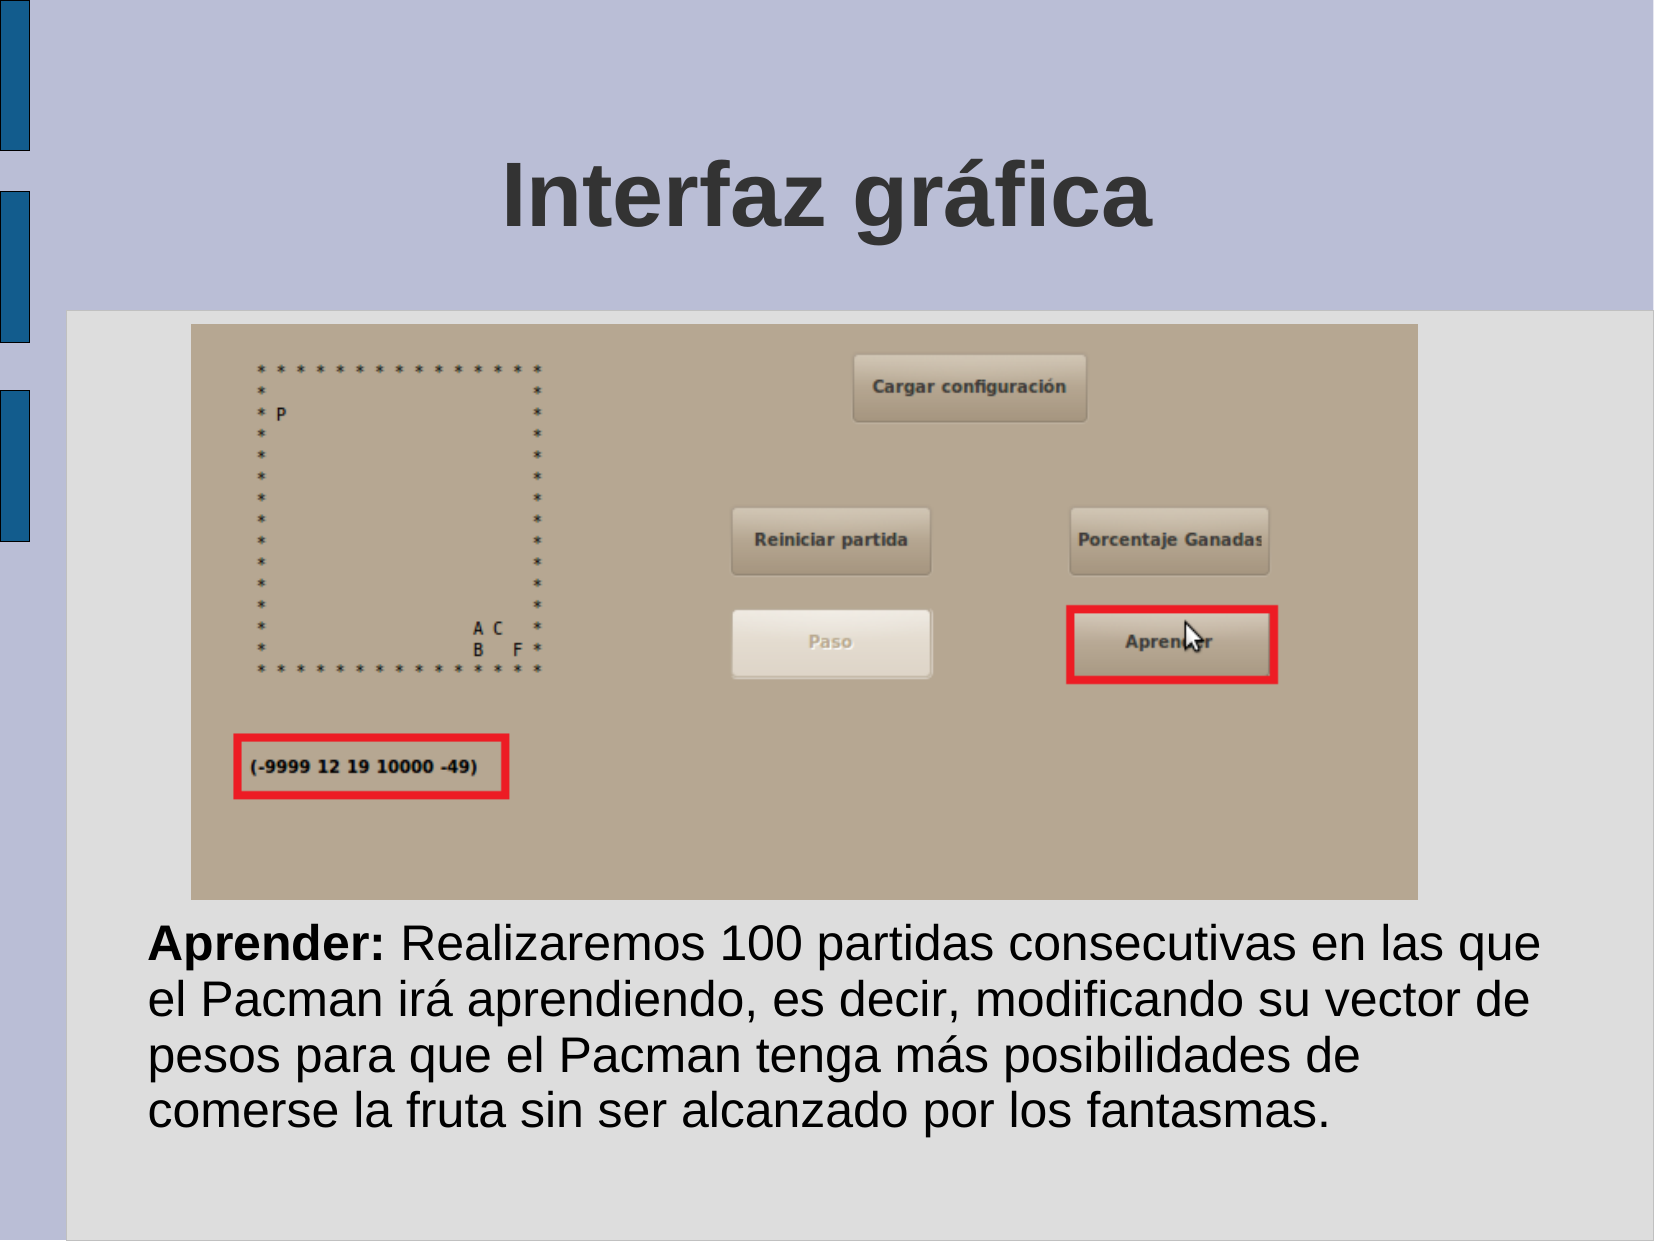

# Interfaz gráfica
Aprender: Realizaremos 100 partidas consecutivas en las que el Pacman irá aprendiendo, es decir, modificando su vector de pesos para que el Pacman tenga más posibilidades de comerse la fruta sin ser alcanzado por los fantasmas.